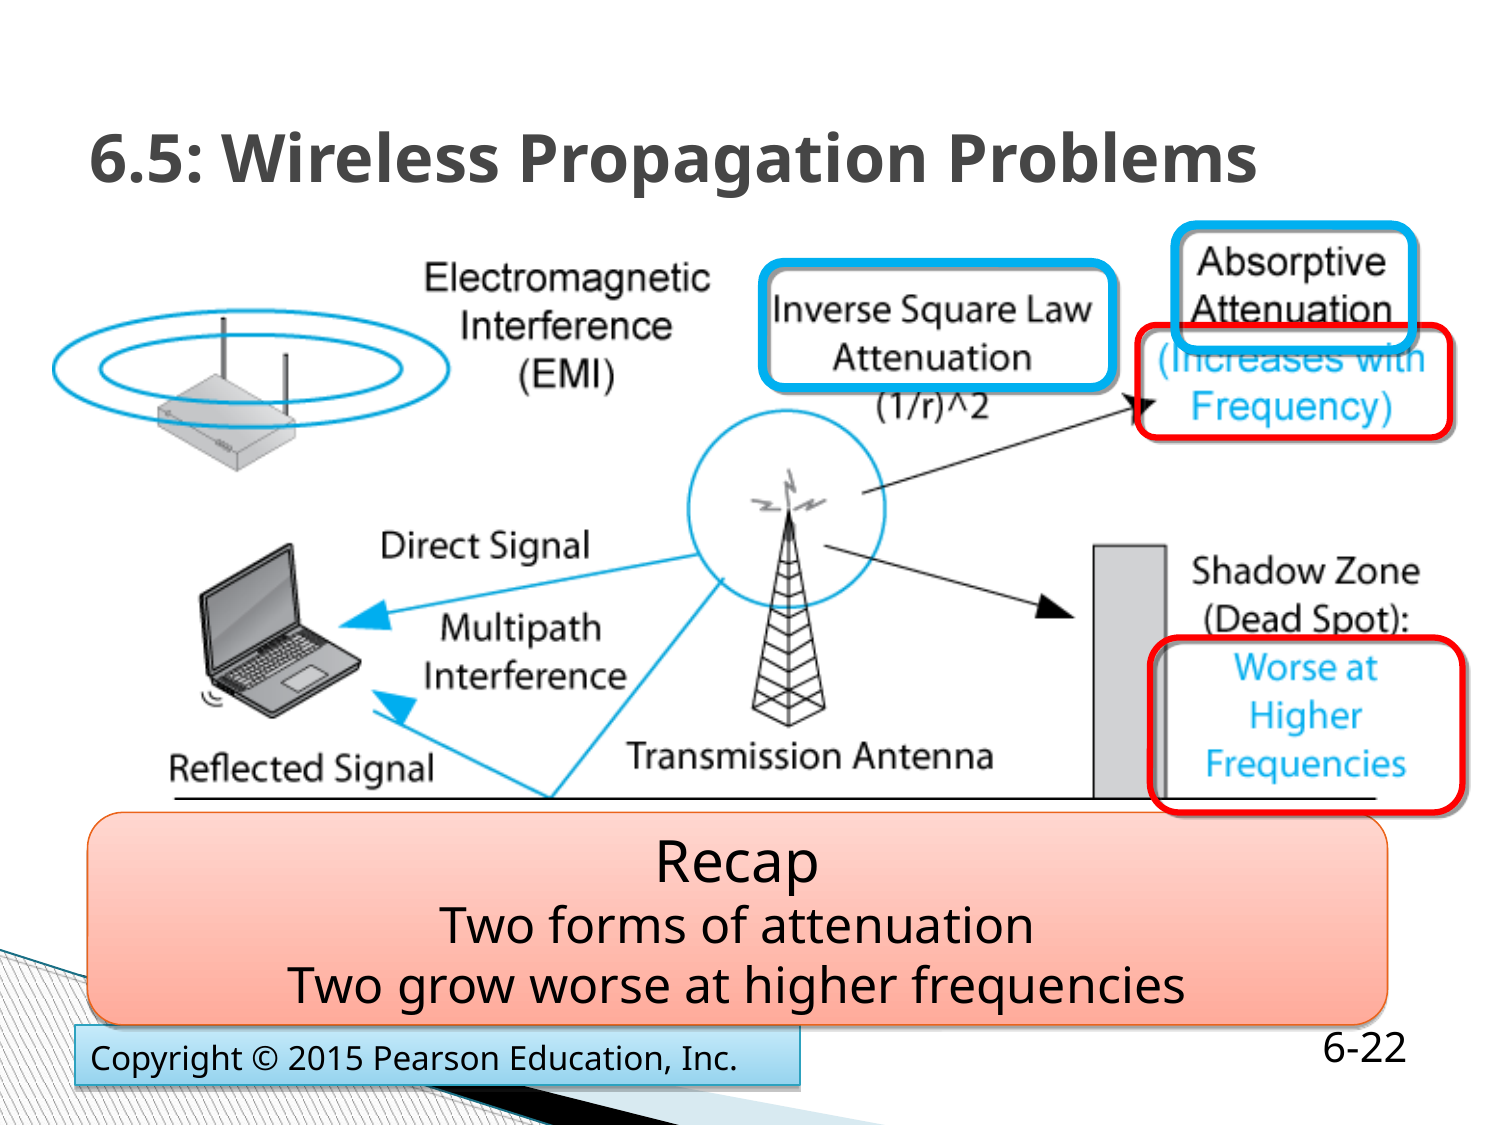

# 6.5: Wireless Propagation Problems
Recap
Two forms of attenuation
Two grow worse at higher frequencies
Copyright © 2015 Pearson Education, Inc.